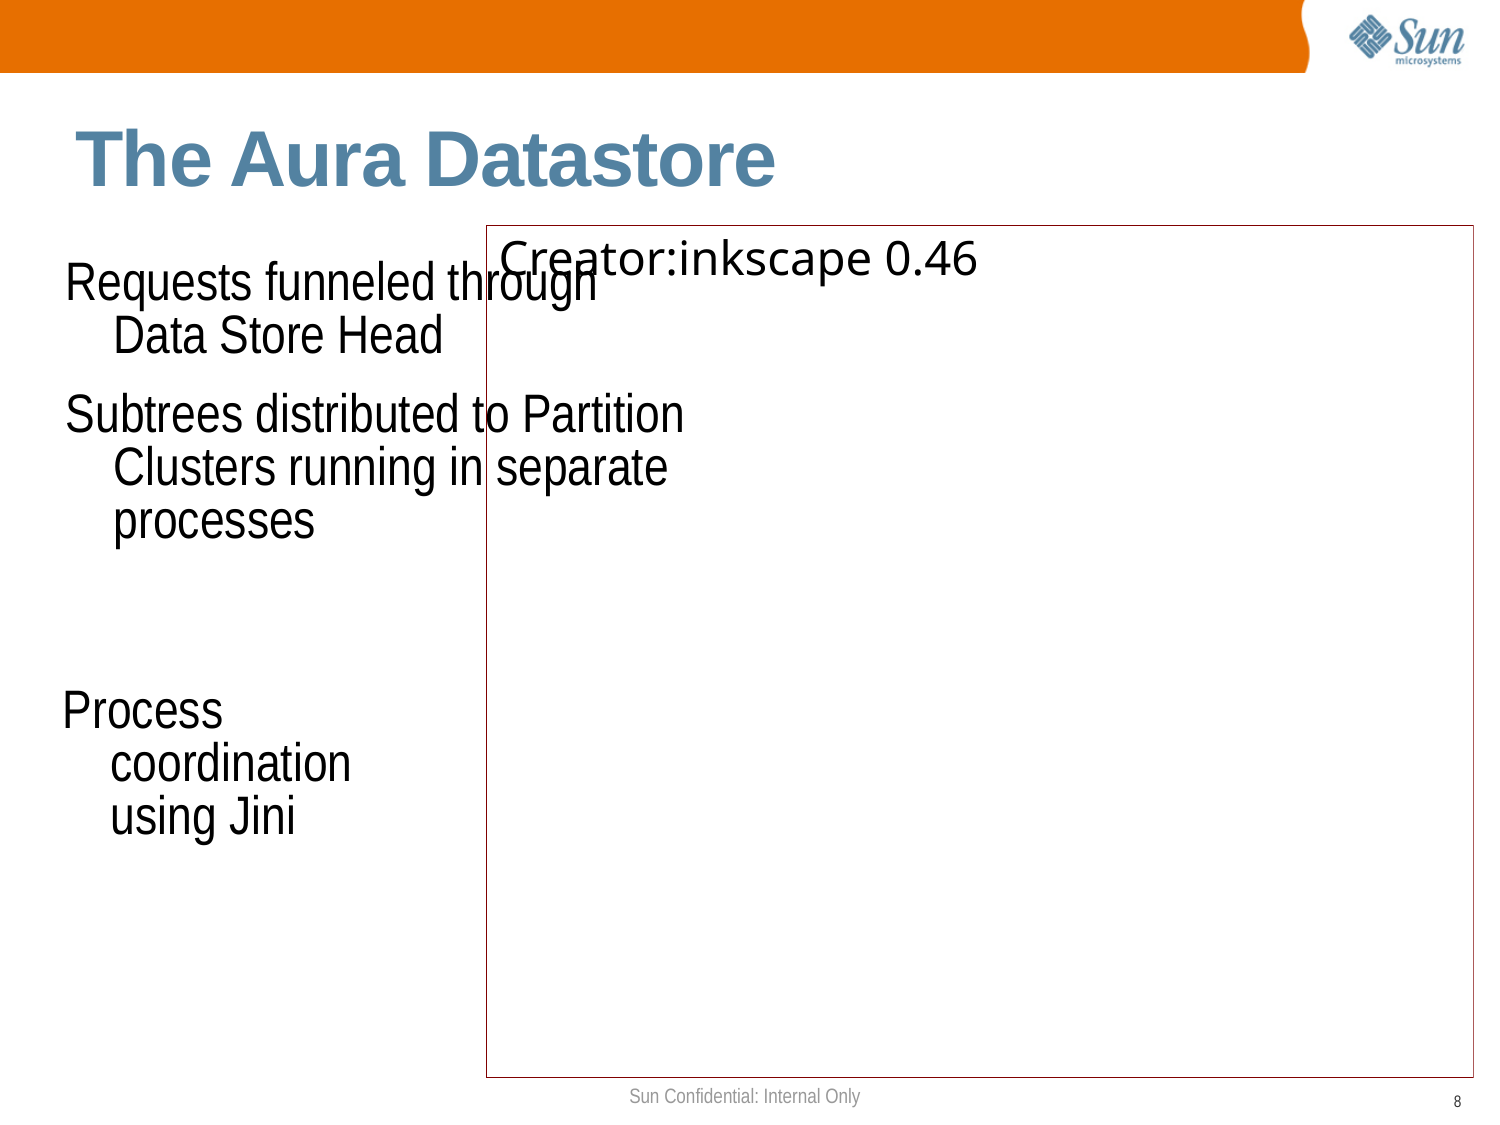

# The Aura Datastore
Requests funneled through Data Store Head
Subtrees distributed to Partition Clusters running in separate processes
Process coordination using Jini